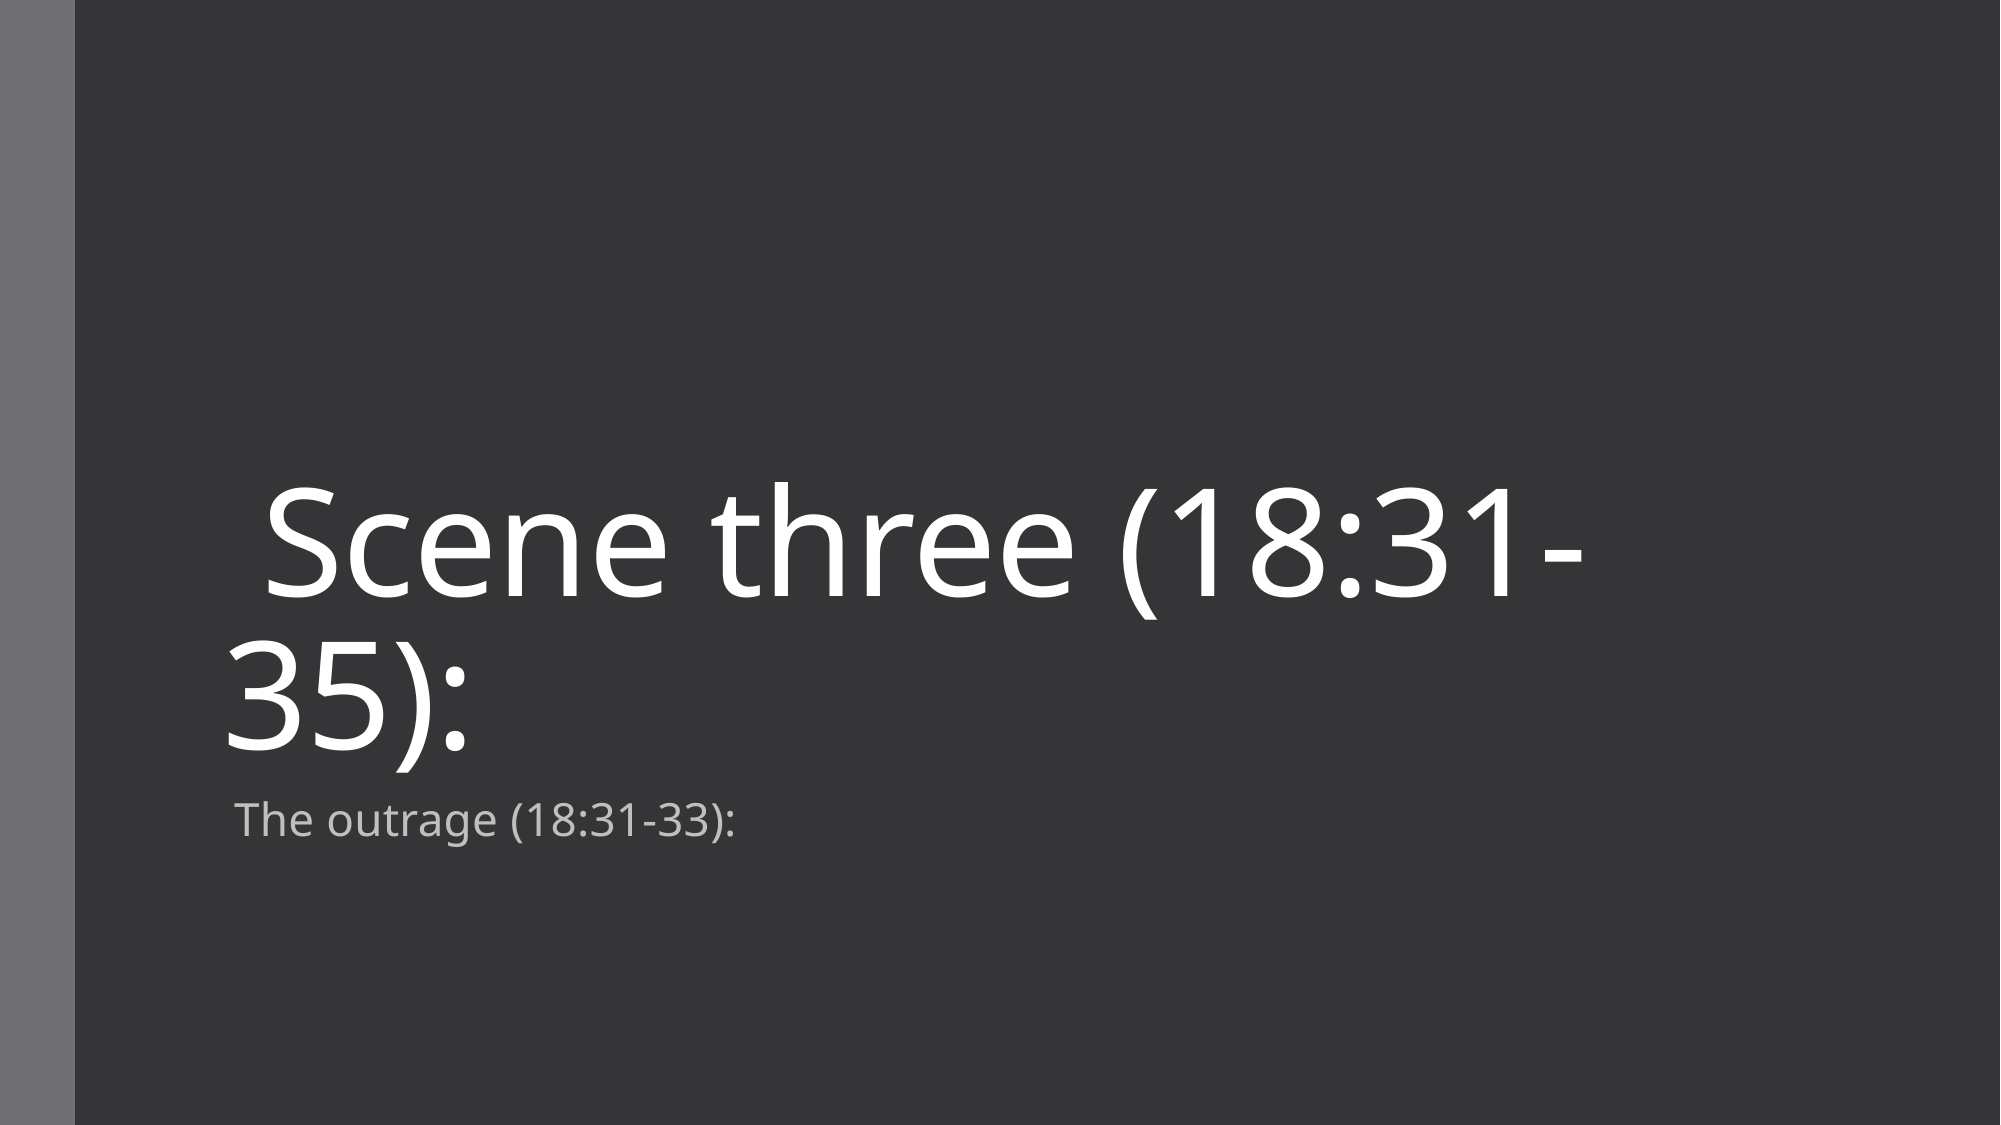

# Scene three (18:31-35):
 The outrage (18:31-33):